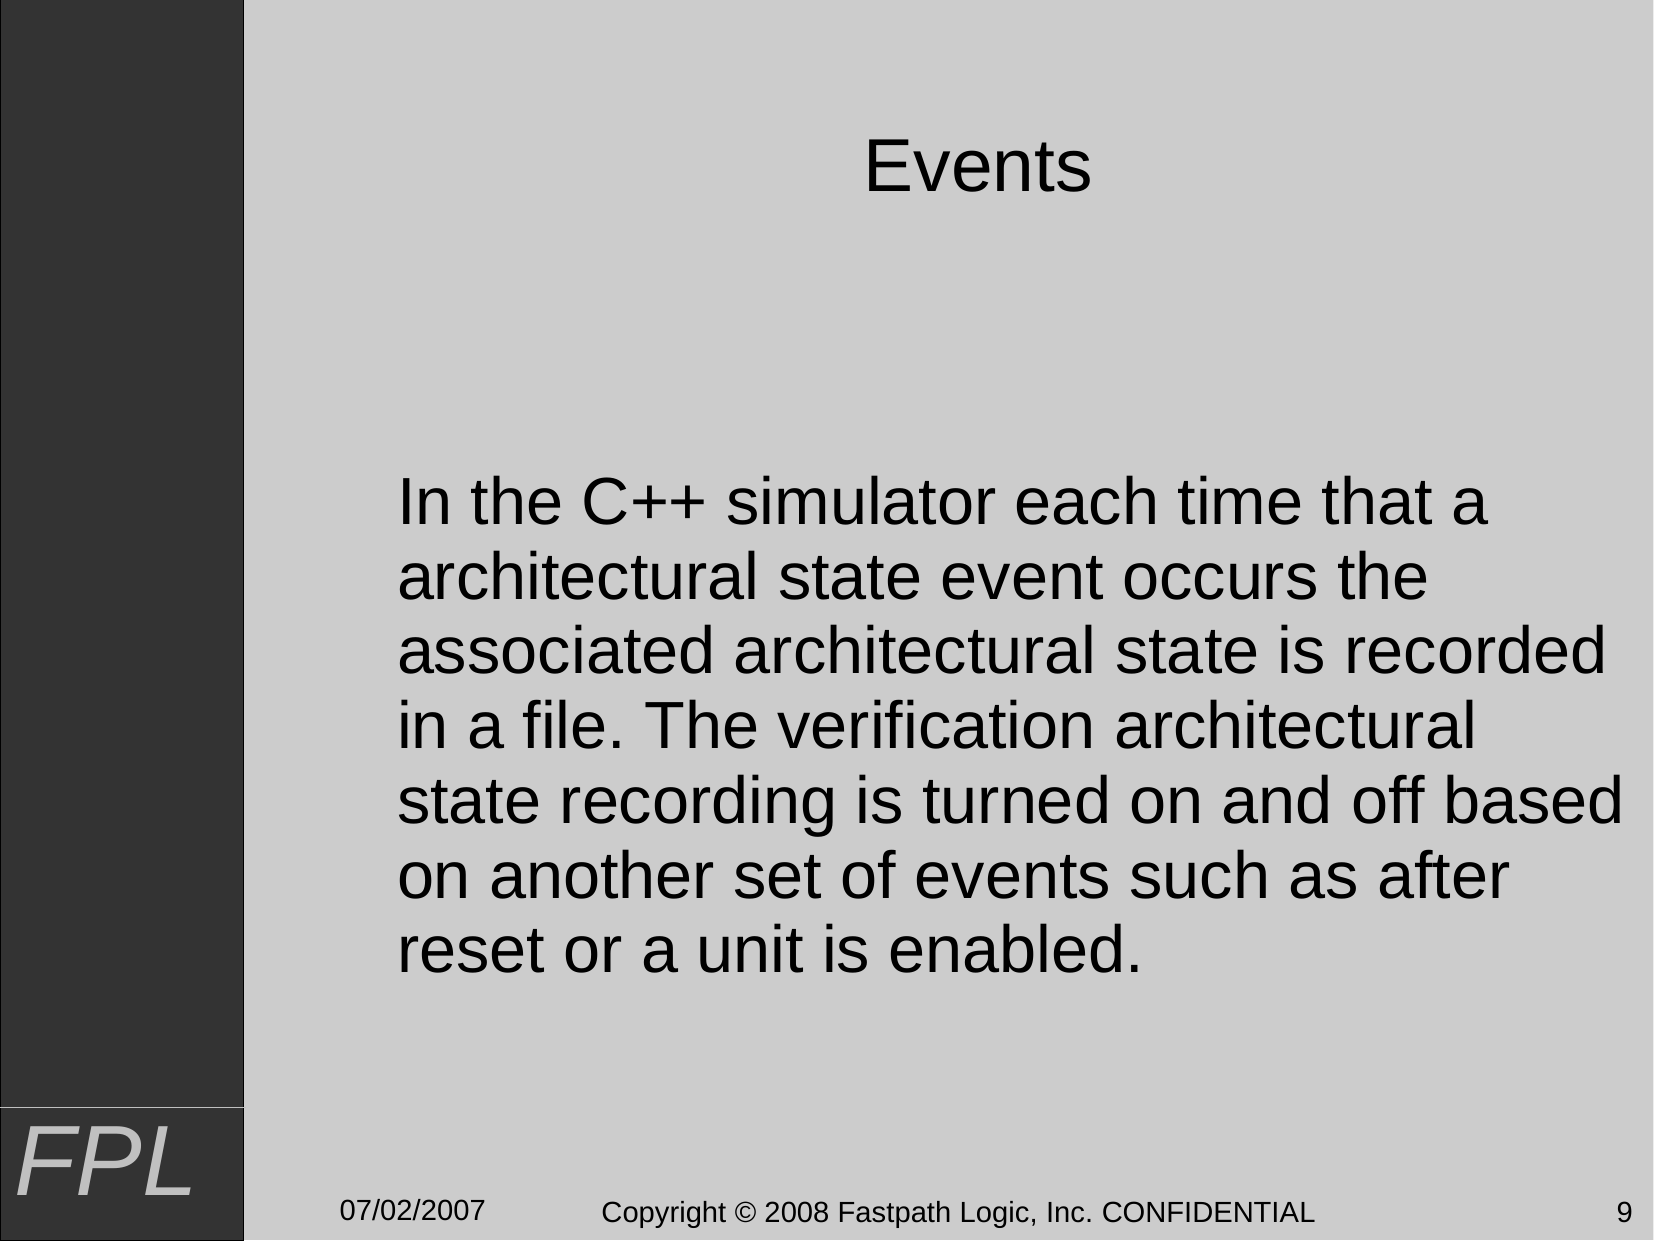

# Events
In the C++ simulator each time that a architectural state event occurs the associated architectural state is recorded in a file. The verification architectural state recording is turned on and off based on another set of events such as after reset or a unit is enabled.
07/02/2007
9
© 2007 FASTPATH LOGIC INC.